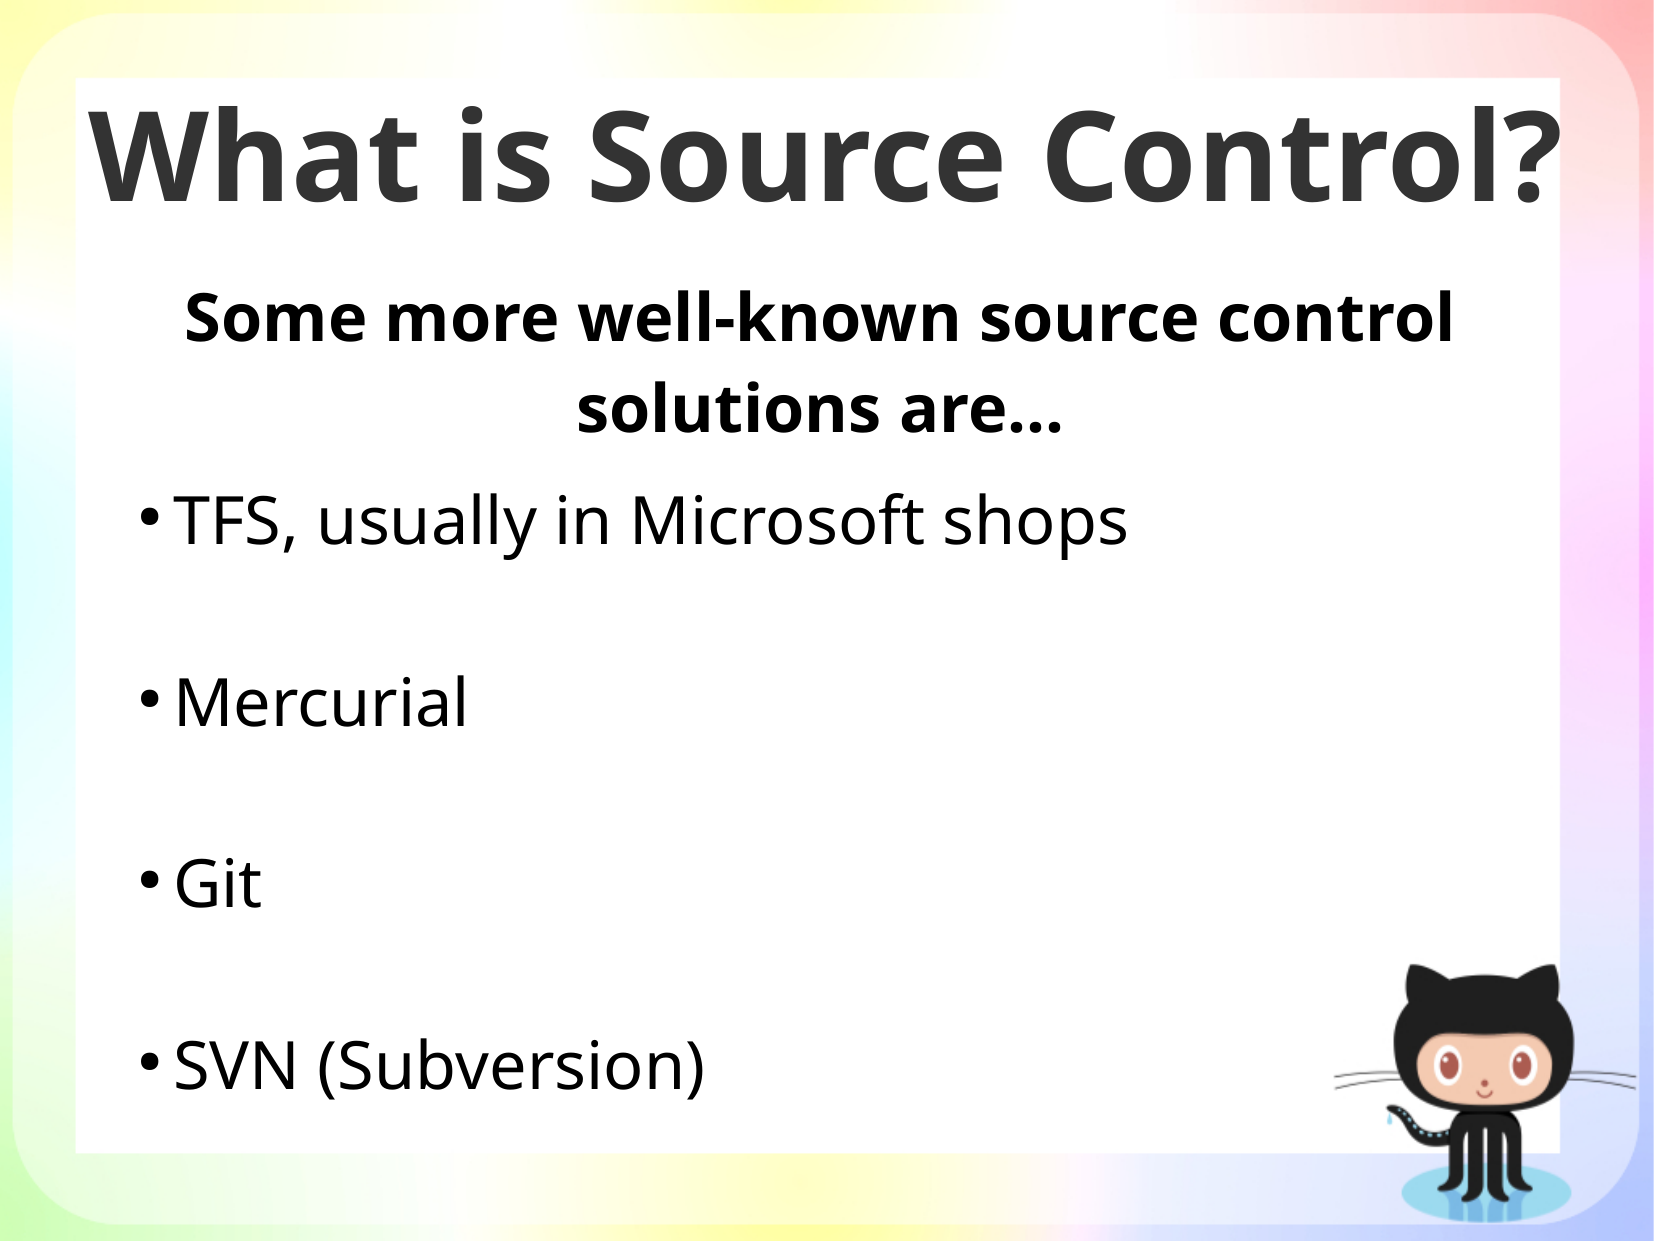

# What is Source Control?
Some more well-known source control solutions are…
TFS, usually in Microsoft shops
Mercurial
Git
SVN (Subversion)